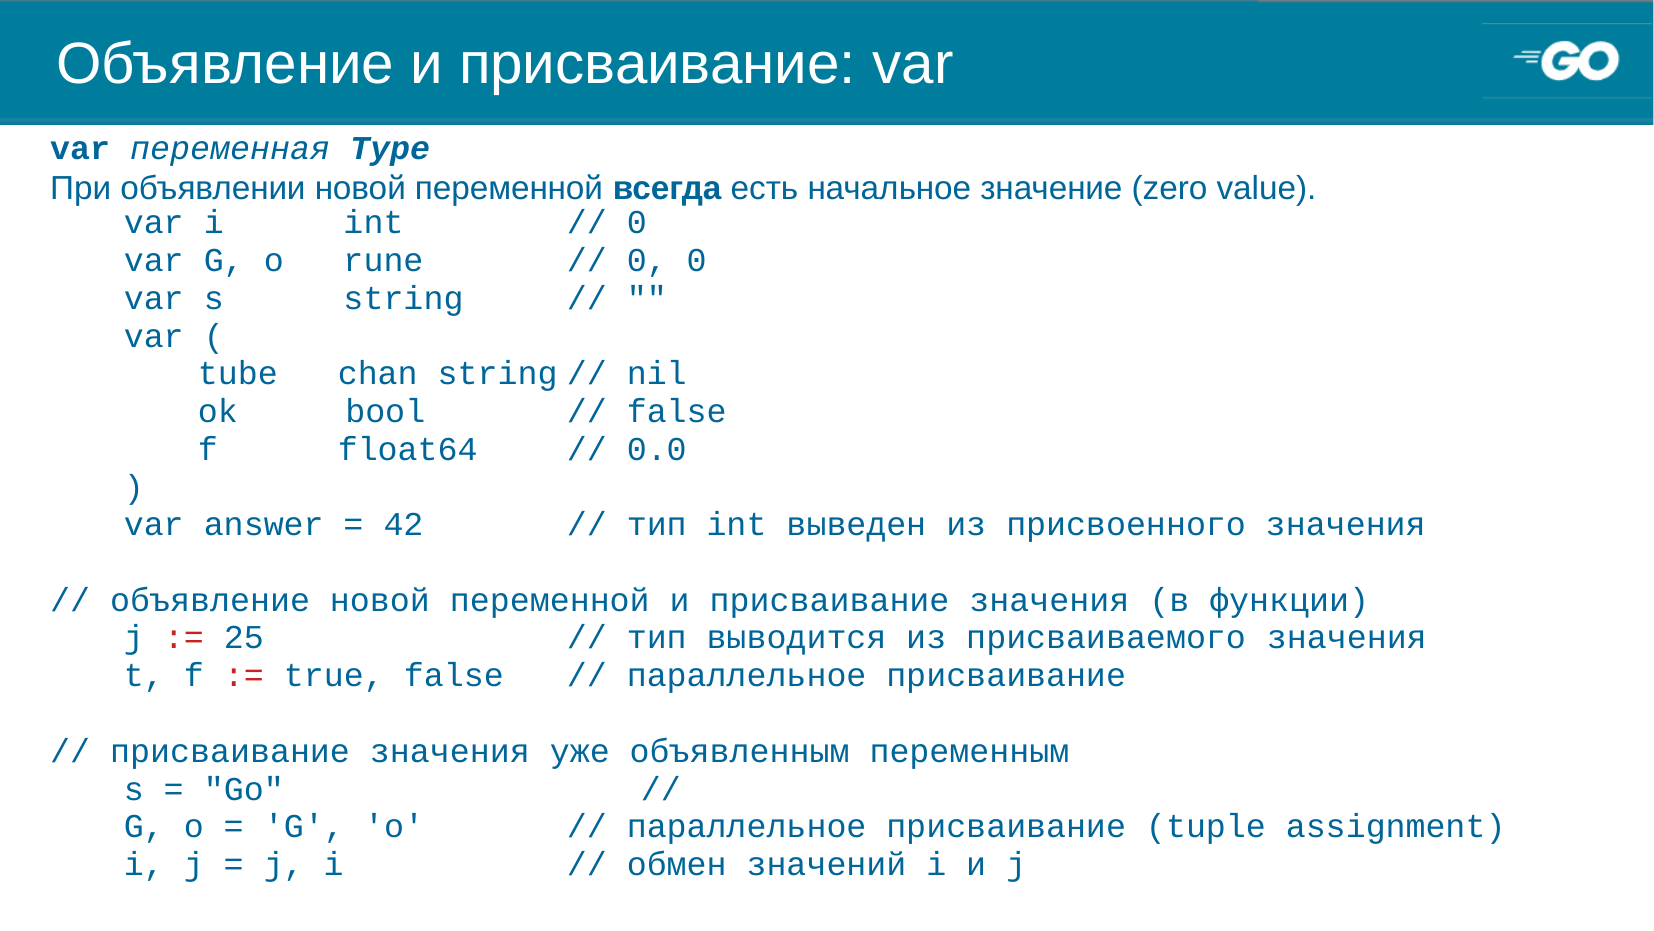

Объявление и присваивание: var
var переменная Type
При объявлении новой переменной всегда есть начальное значение (zero value).
	var i int			// 0
	var G, o rune		// 0, 0
	var s string		// ""
	var (
		tube chan string	// nil
		ok 		bool		// false
		f float64		// 0.0
	)
	var answer = 42		// тип int выведен из присвоенного значения
// объявление новой переменной и присваивание значения (в функции)
	j := 25					// тип выводится из присваиваемого значения
	t, f := true, false	// параллельное присваивание
// присваивание значения уже объявленным переменным
	s = "Go"					//
	G, o = 'G', 'o'		// параллельное присваивание (tuple assignment)
	i, j = j, i				// обмен значений i и j